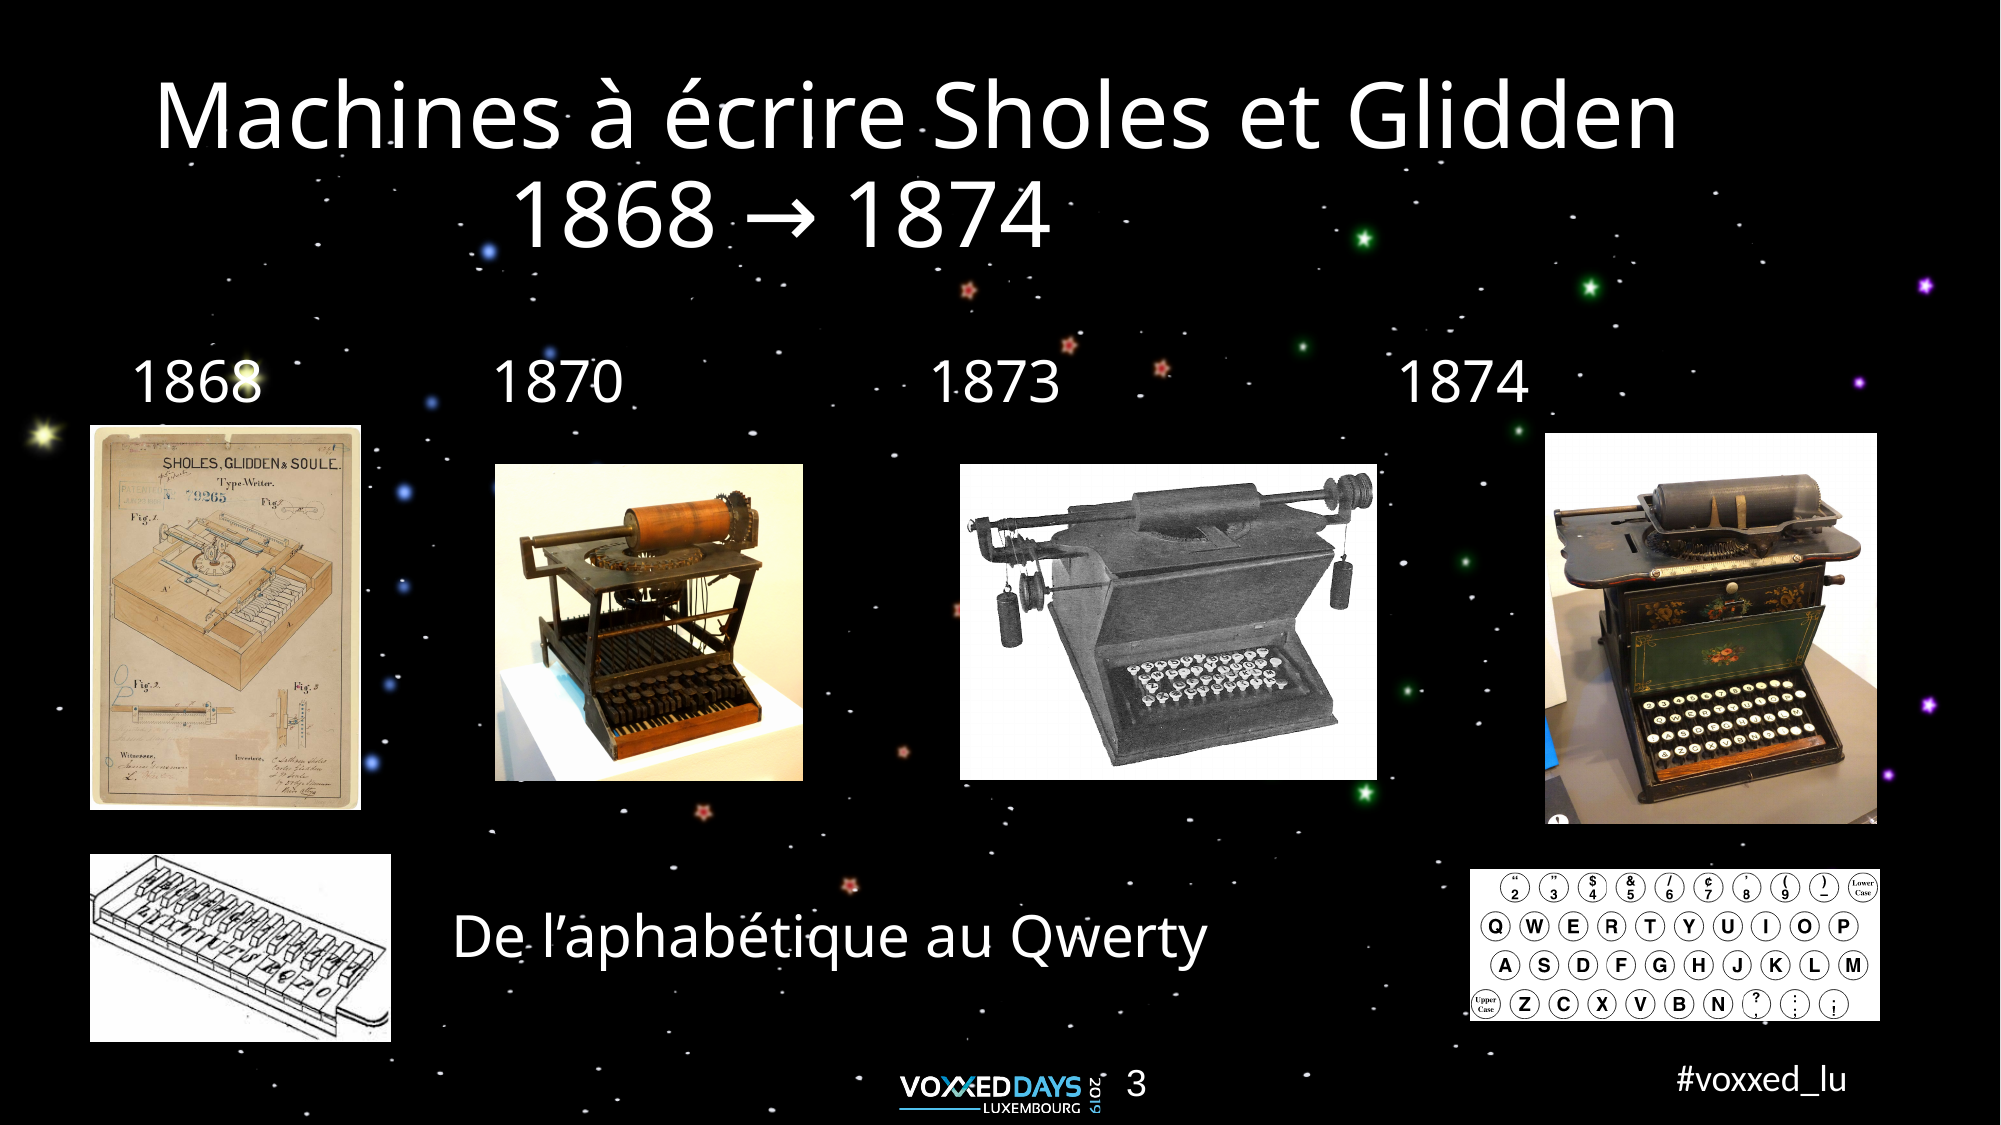

# Machines à écrire Sholes et Glidden 1868 → 1874
1868 1870 1873 1874
 De l’aphabétique au Qwerty